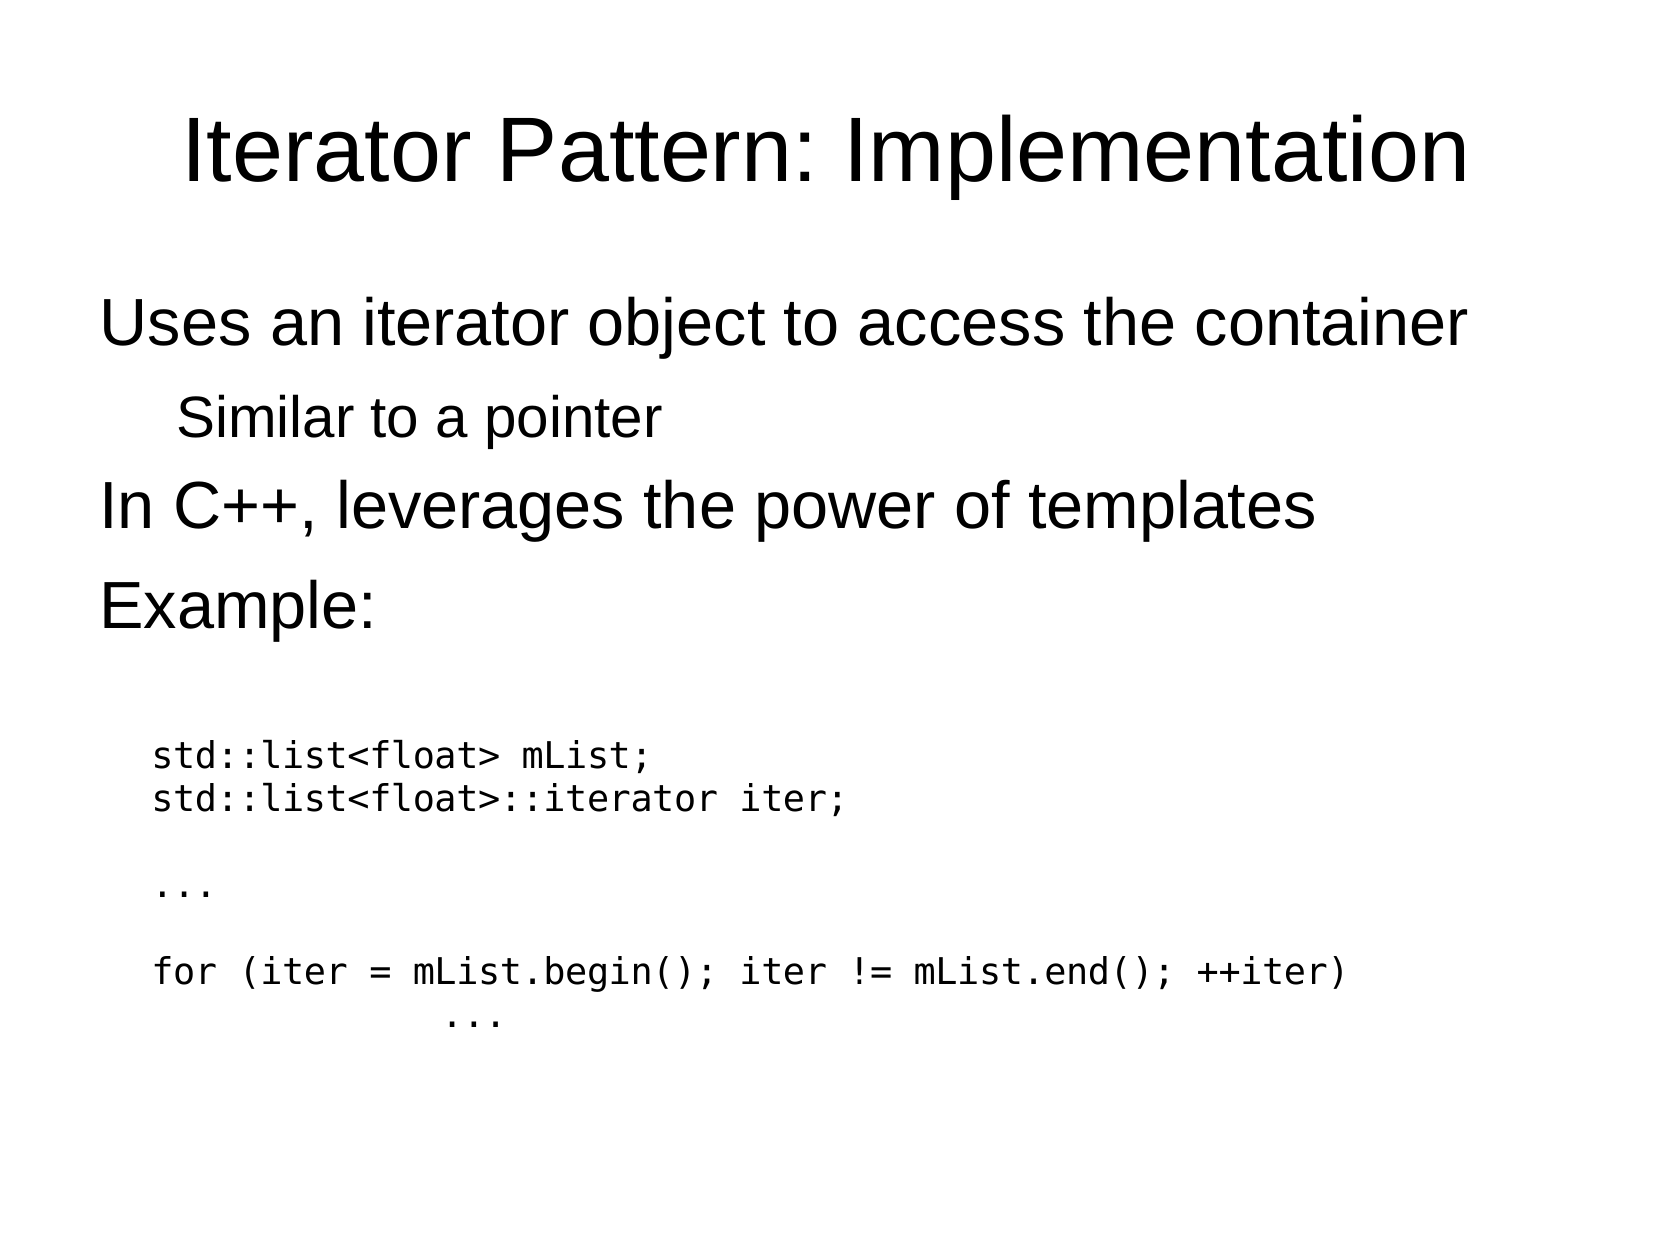

# Iterator Pattern: Implementation
Uses an iterator object to access the container
Similar to a pointer
In C++, leverages the power of templates
Example: